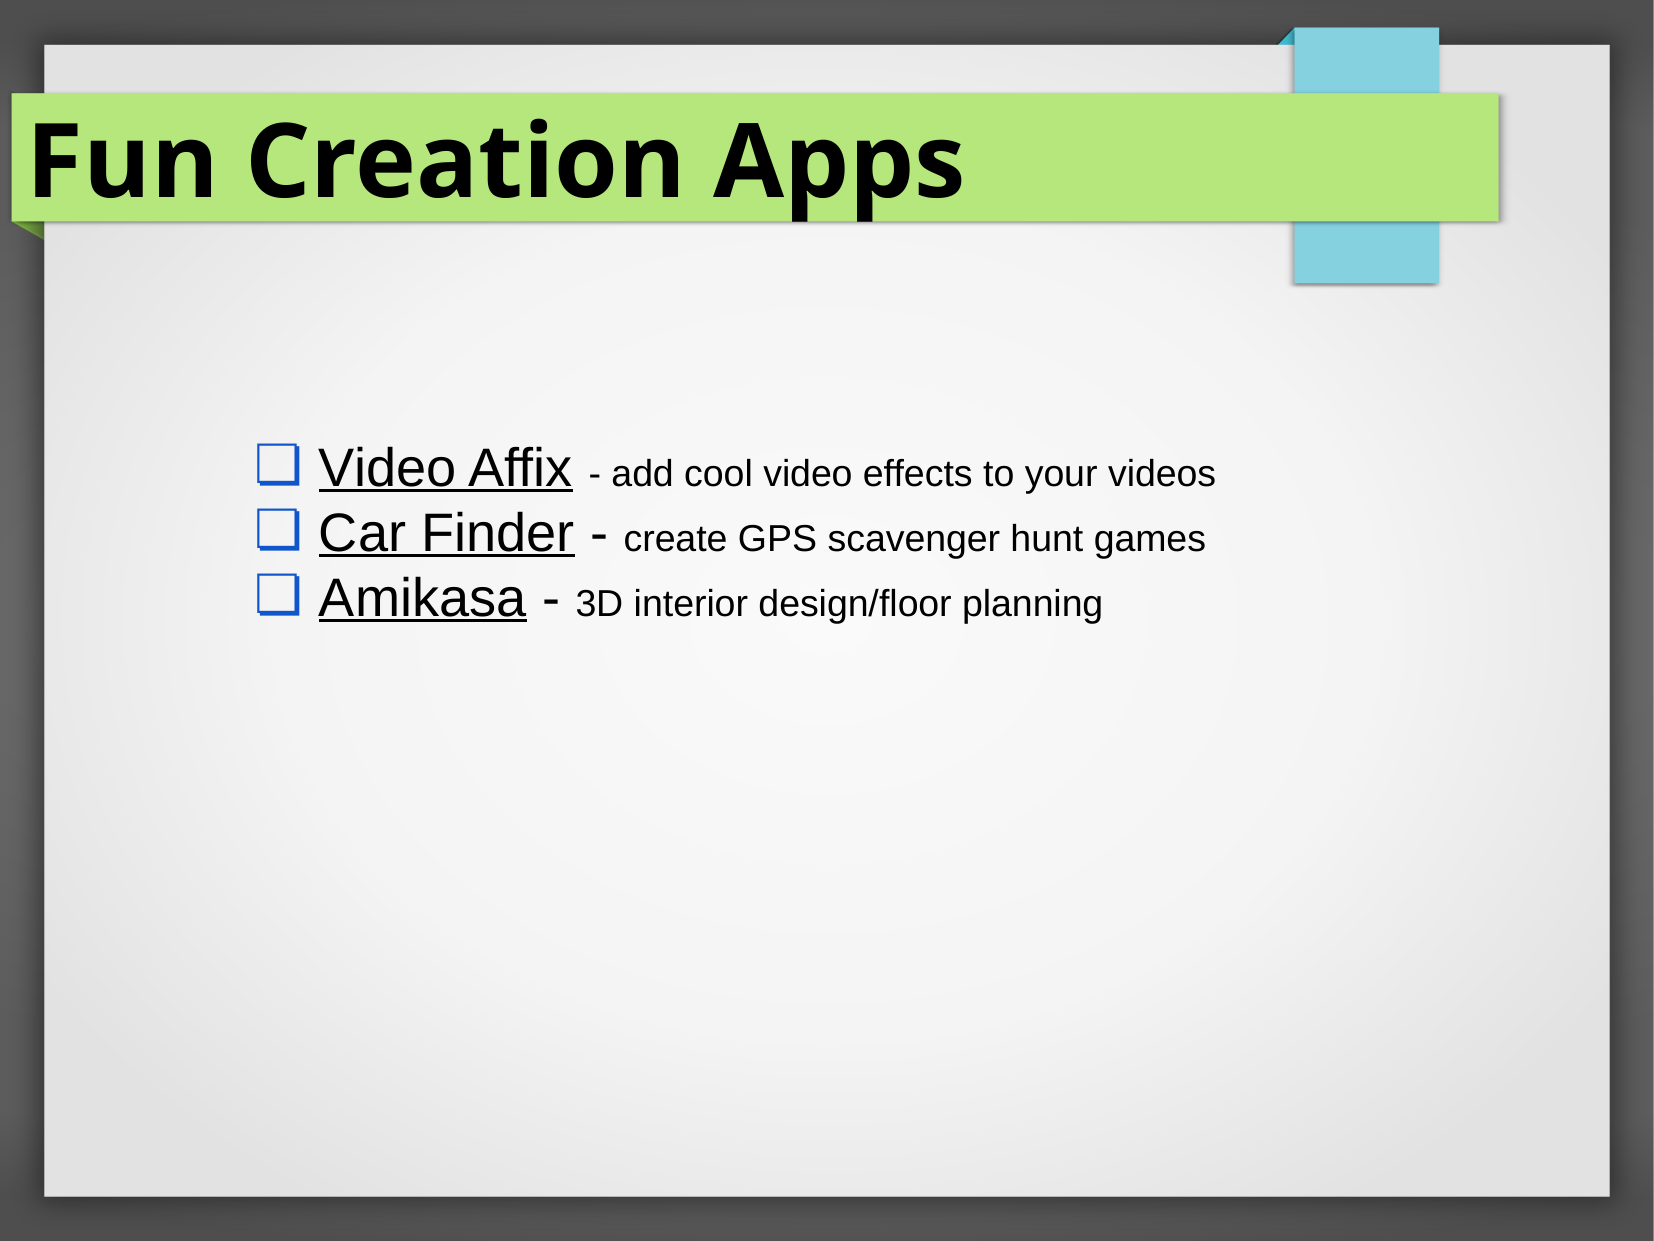

# Fun Creation Apps
Video Affix - add cool video effects to your videos
Car Finder - create GPS scavenger hunt games
Amikasa - 3D interior design/floor planning